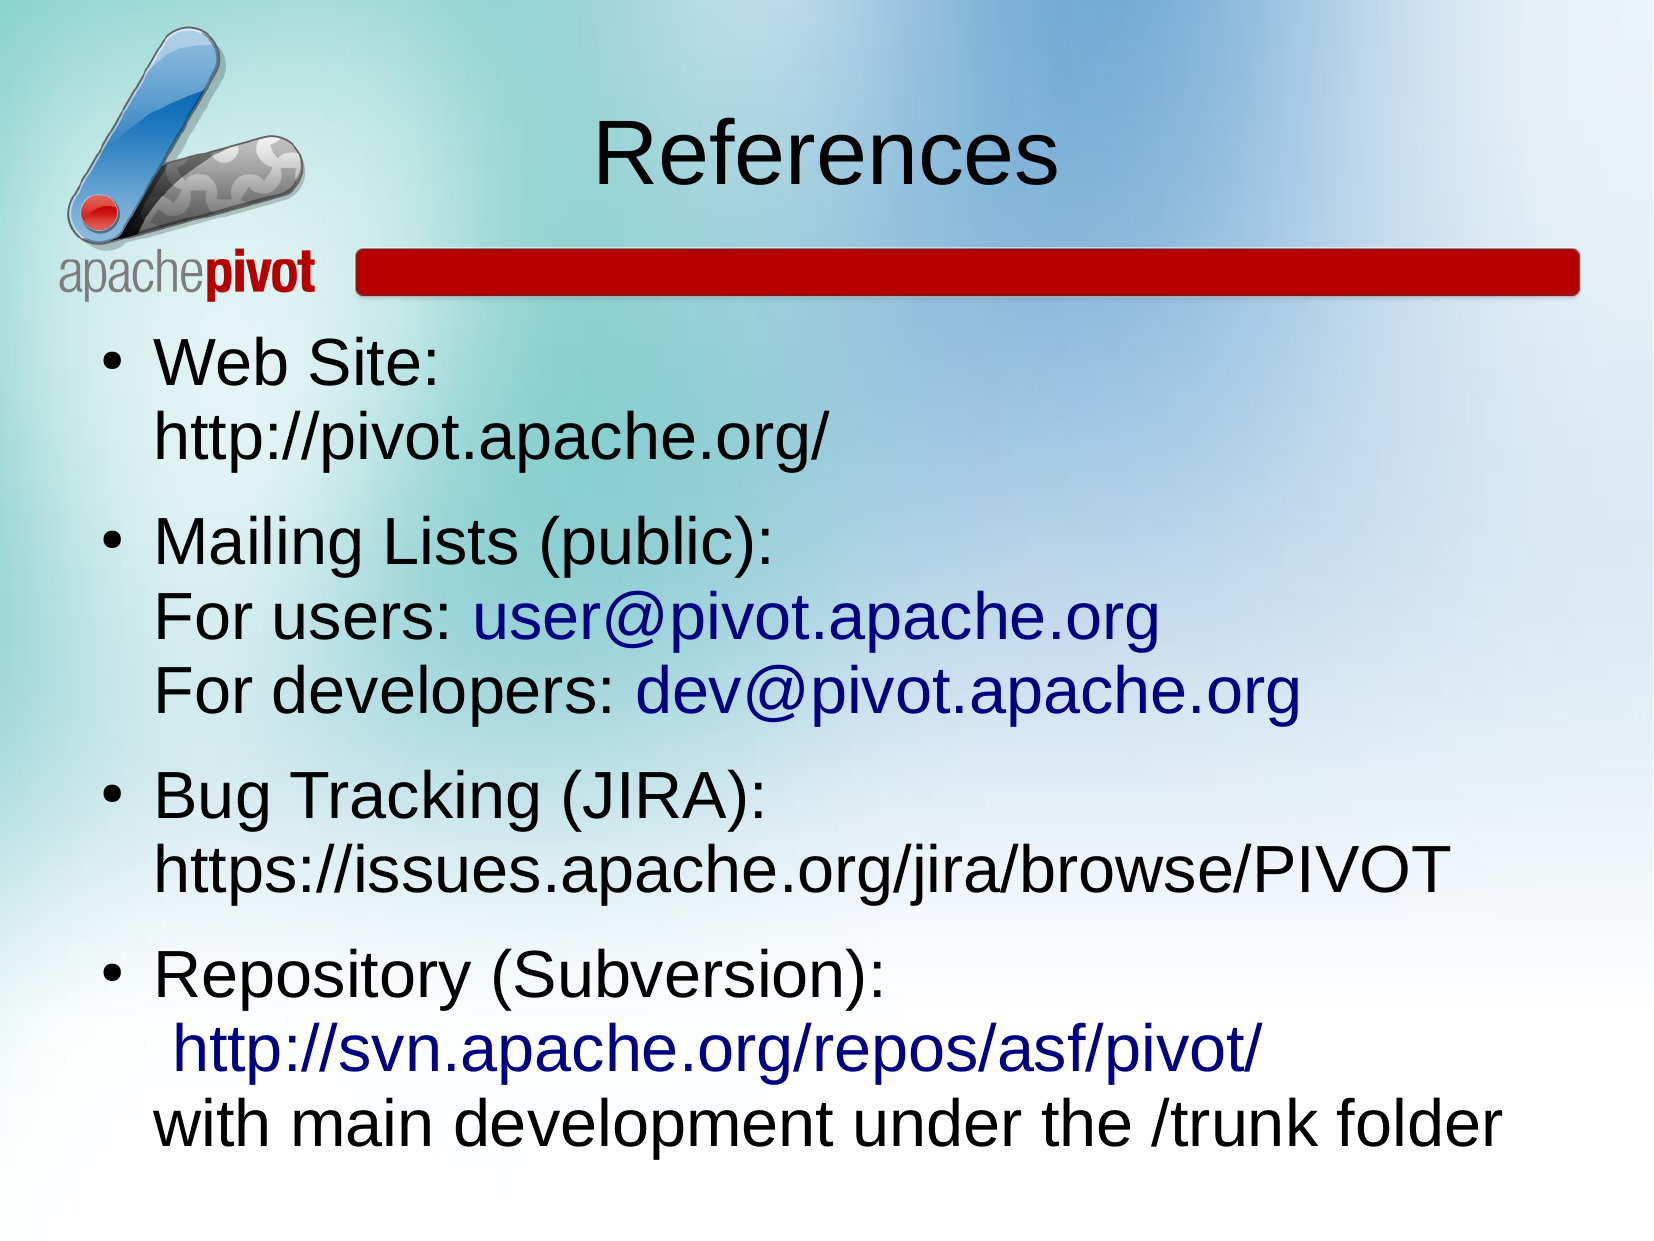

# References
Web Site:
http://pivot.apache.org/
Mailing Lists (public):
For users: user@pivot.apache.org
For developers: dev@pivot.apache.org
Bug Tracking (JIRA):
https://issues.apache.org/jira/browse/PIVOT
Repository (Subversion):
 http://svn.apache.org/repos/asf/pivot/
with main development under the /trunk folder